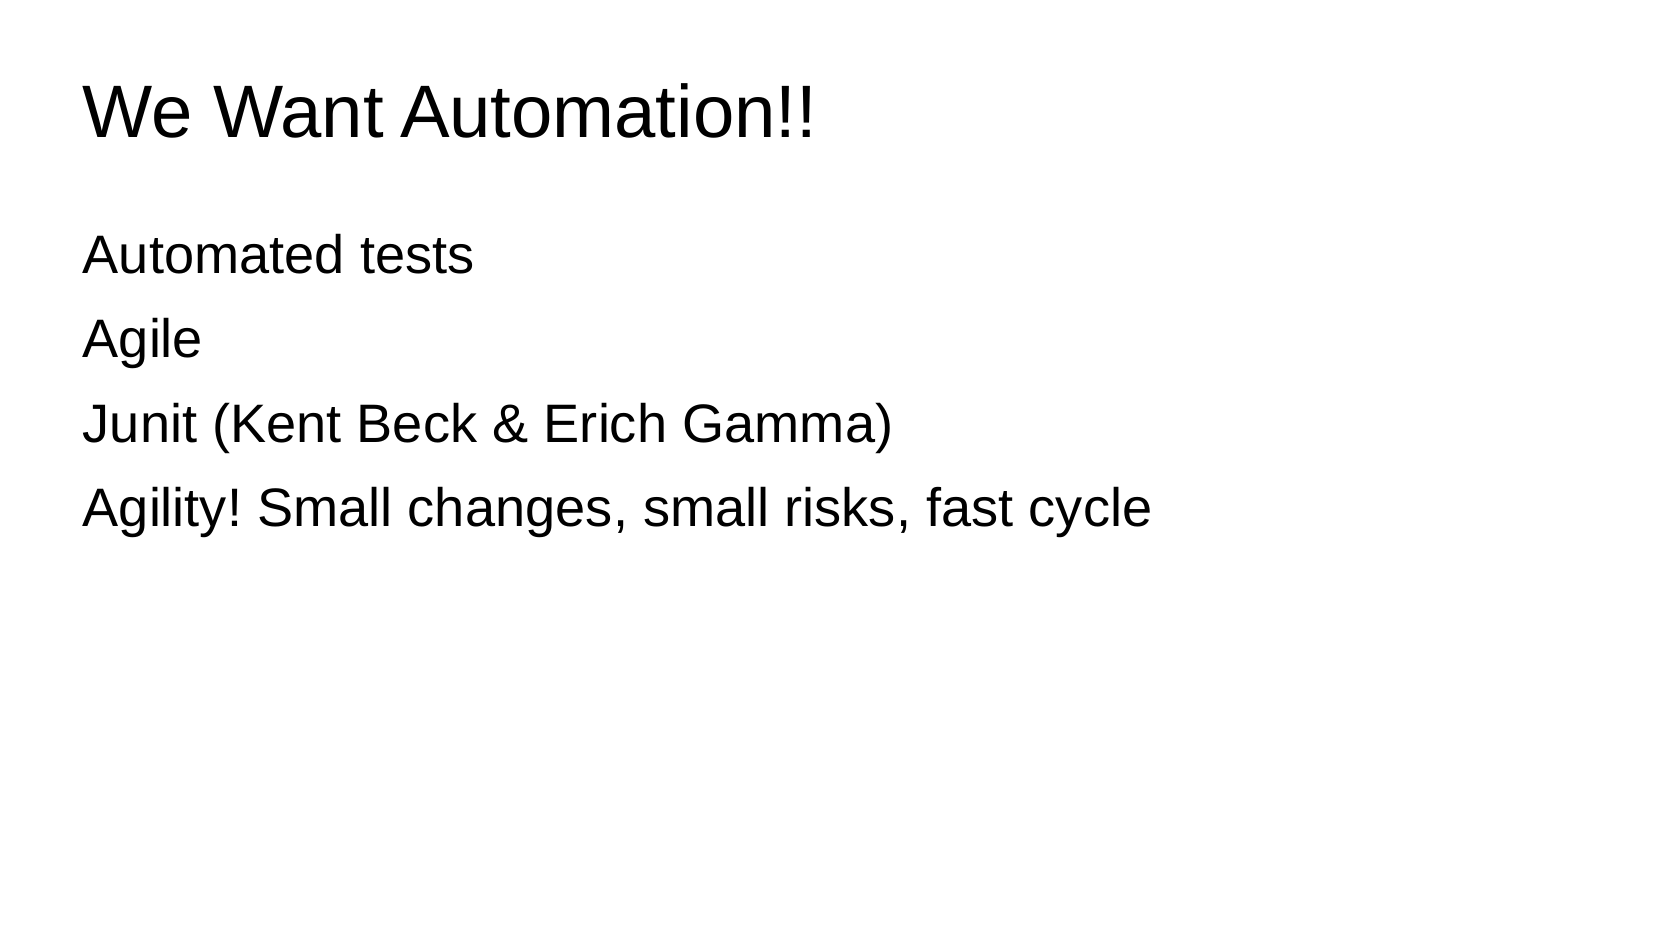

# We Want Automation!!
Automated tests
Agile
Junit (Kent Beck & Erich Gamma)
Agility! Small changes, small risks, fast cycle